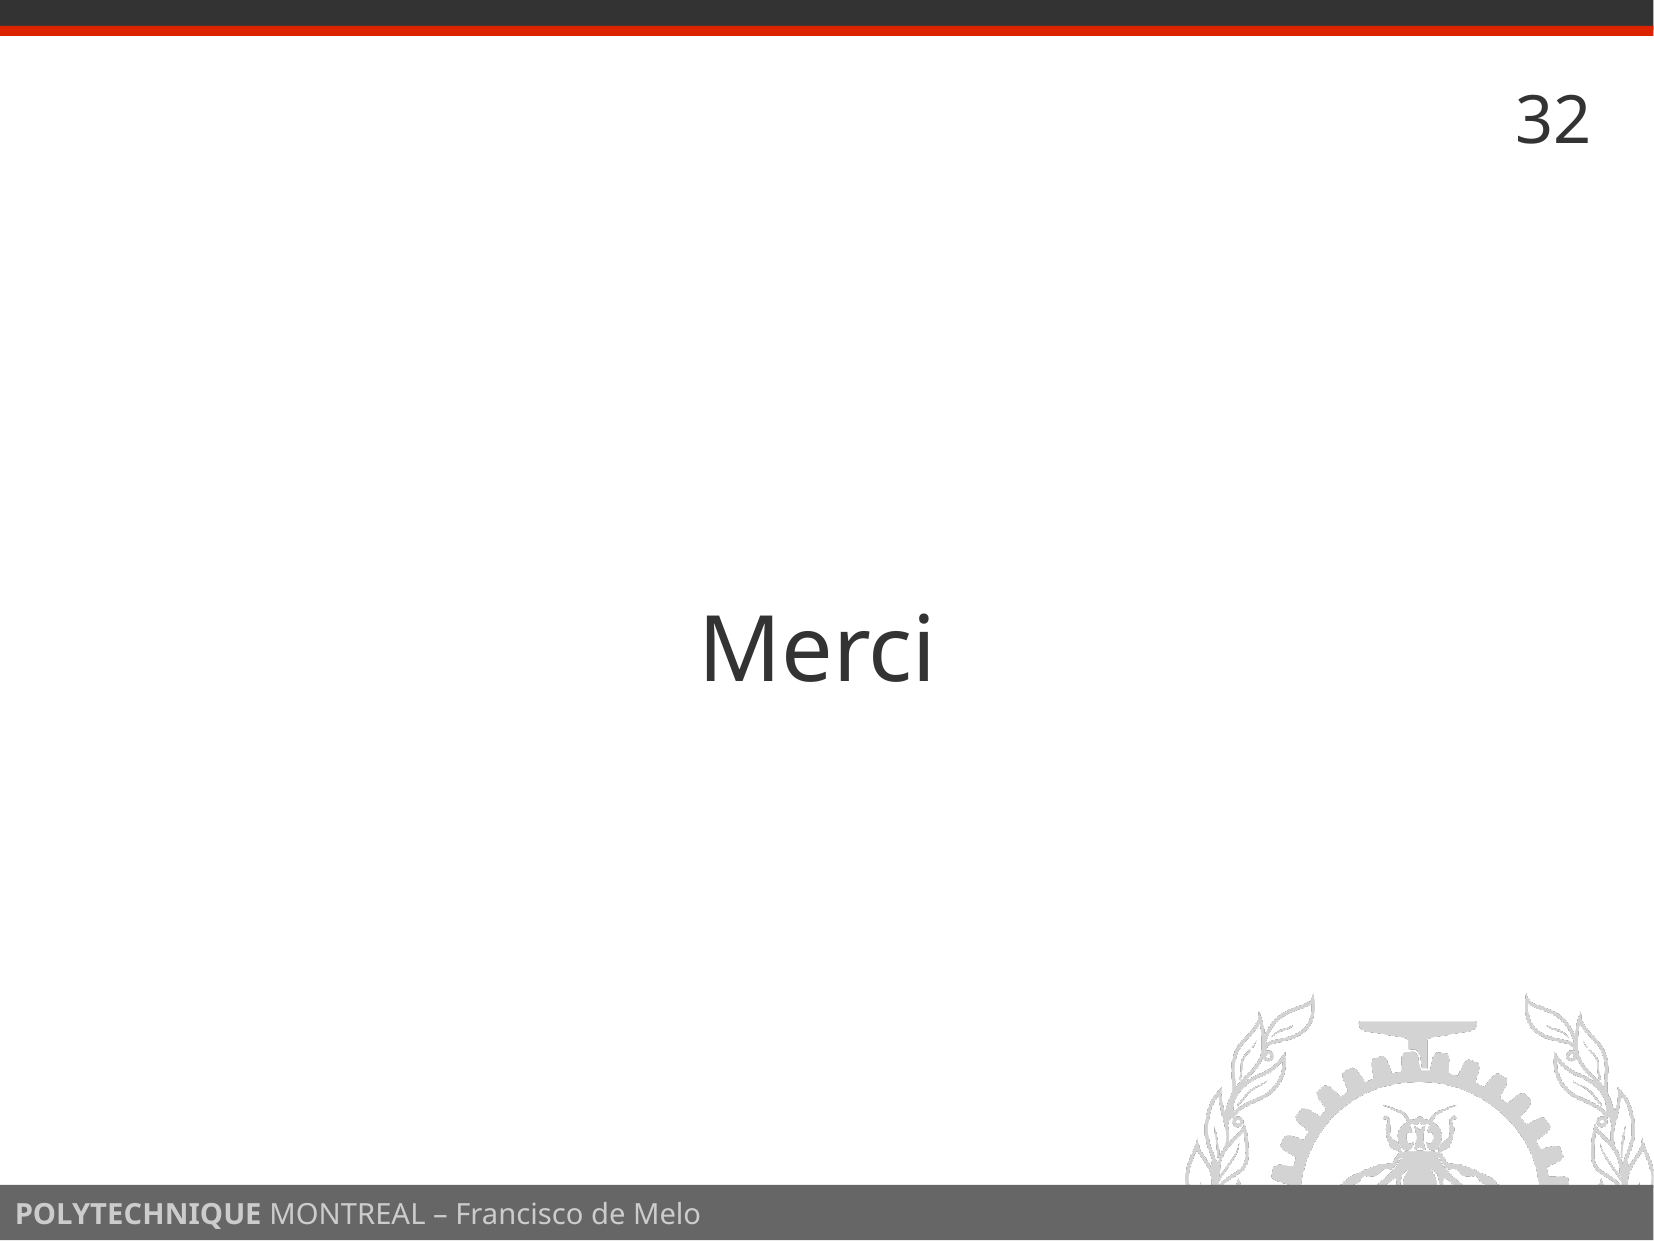

32
Merci
POLYTECHNIQUE MONTREAL – Francisco de Melo